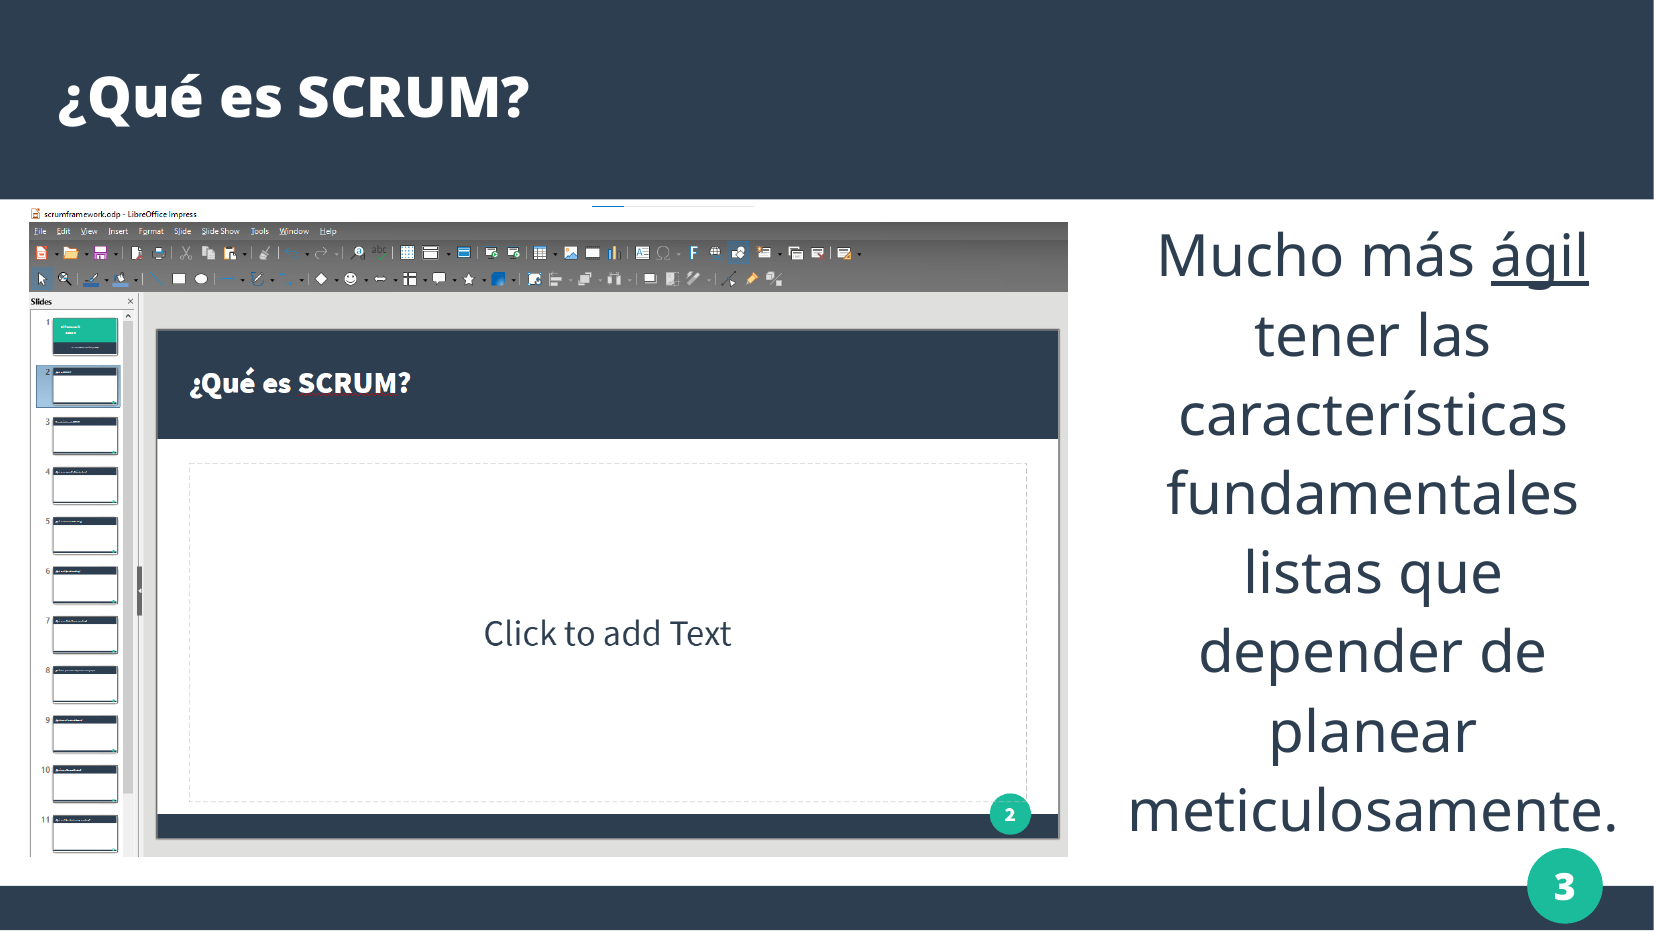

# ¿Qué es SCRUM?
Mucho más ágil tener las características fundamentales listas que depender de planear meticulosamente.